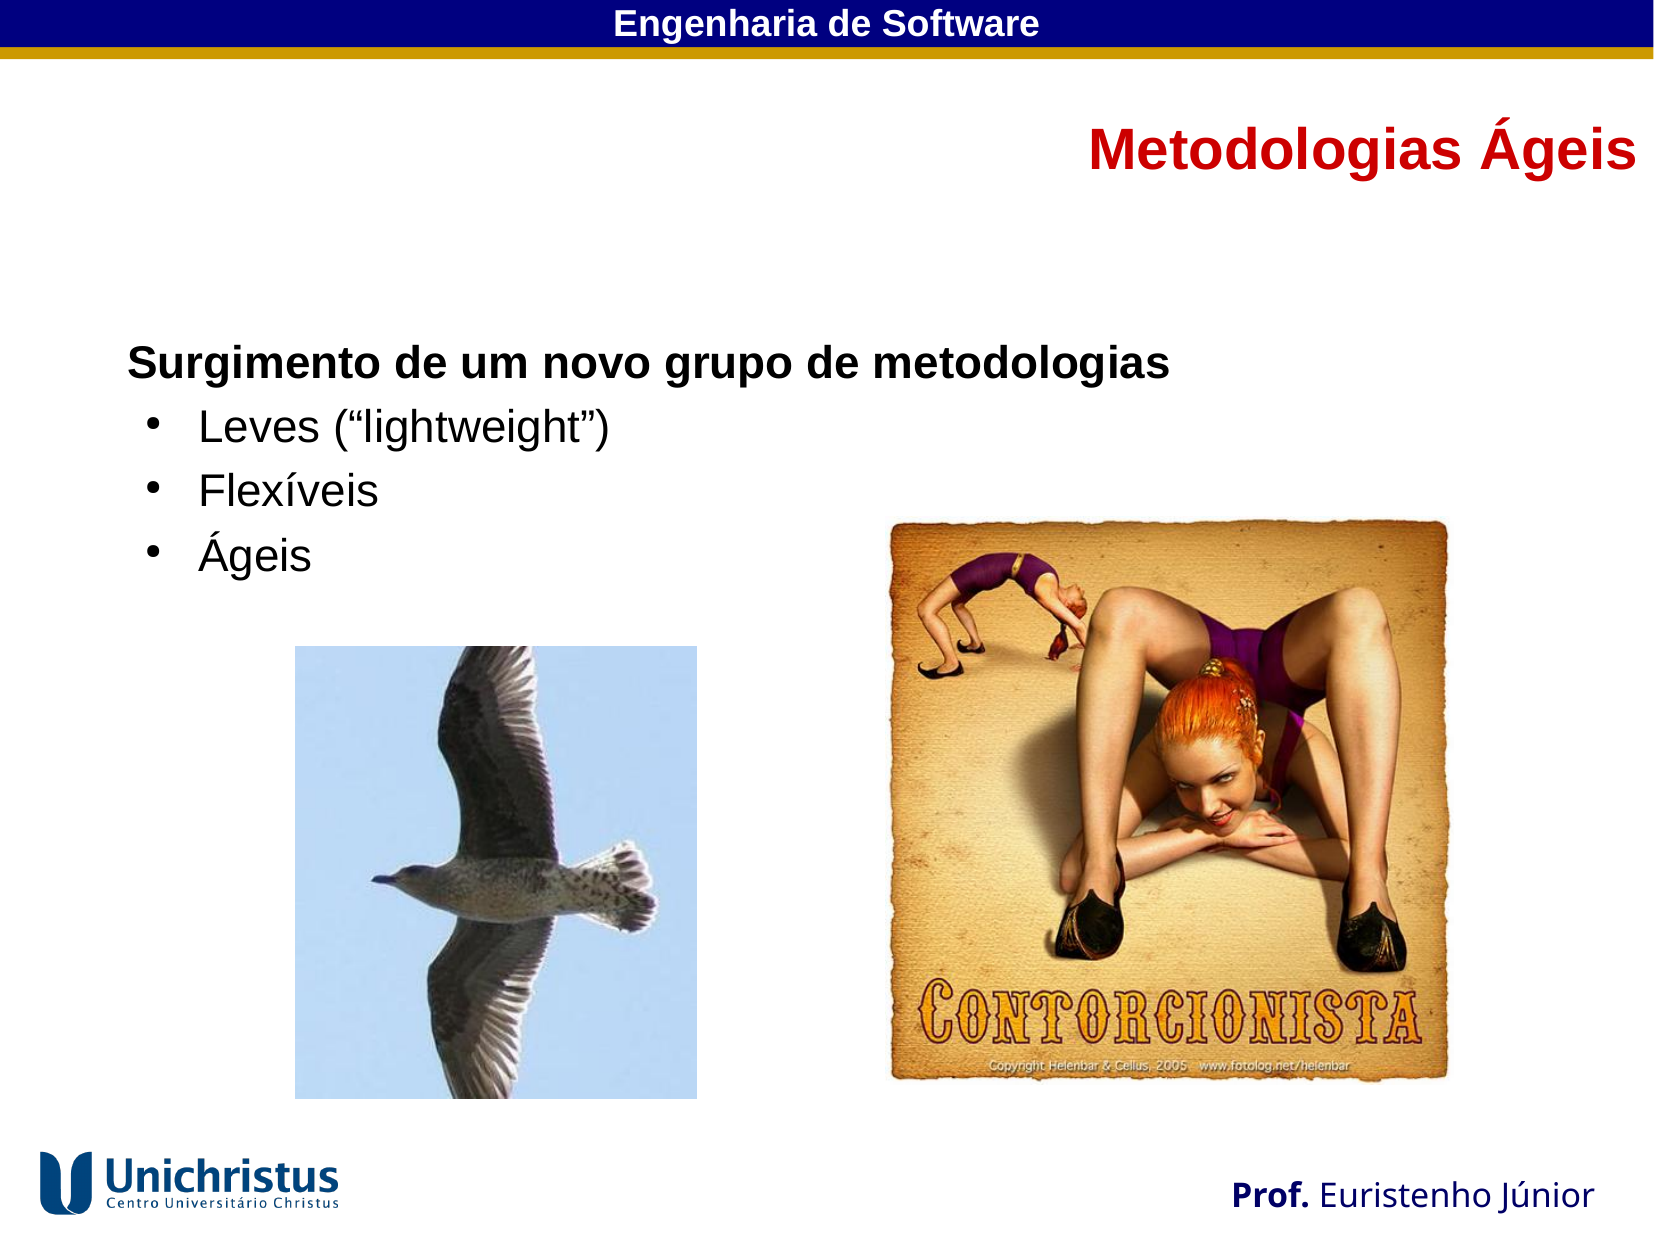

Engenharia de Software
Metodologias Ágeis
Surgimento de um novo grupo de metodologias
Leves (“lightweight”)
Flexíveis
Ágeis
Prof. Euristenho Júnior